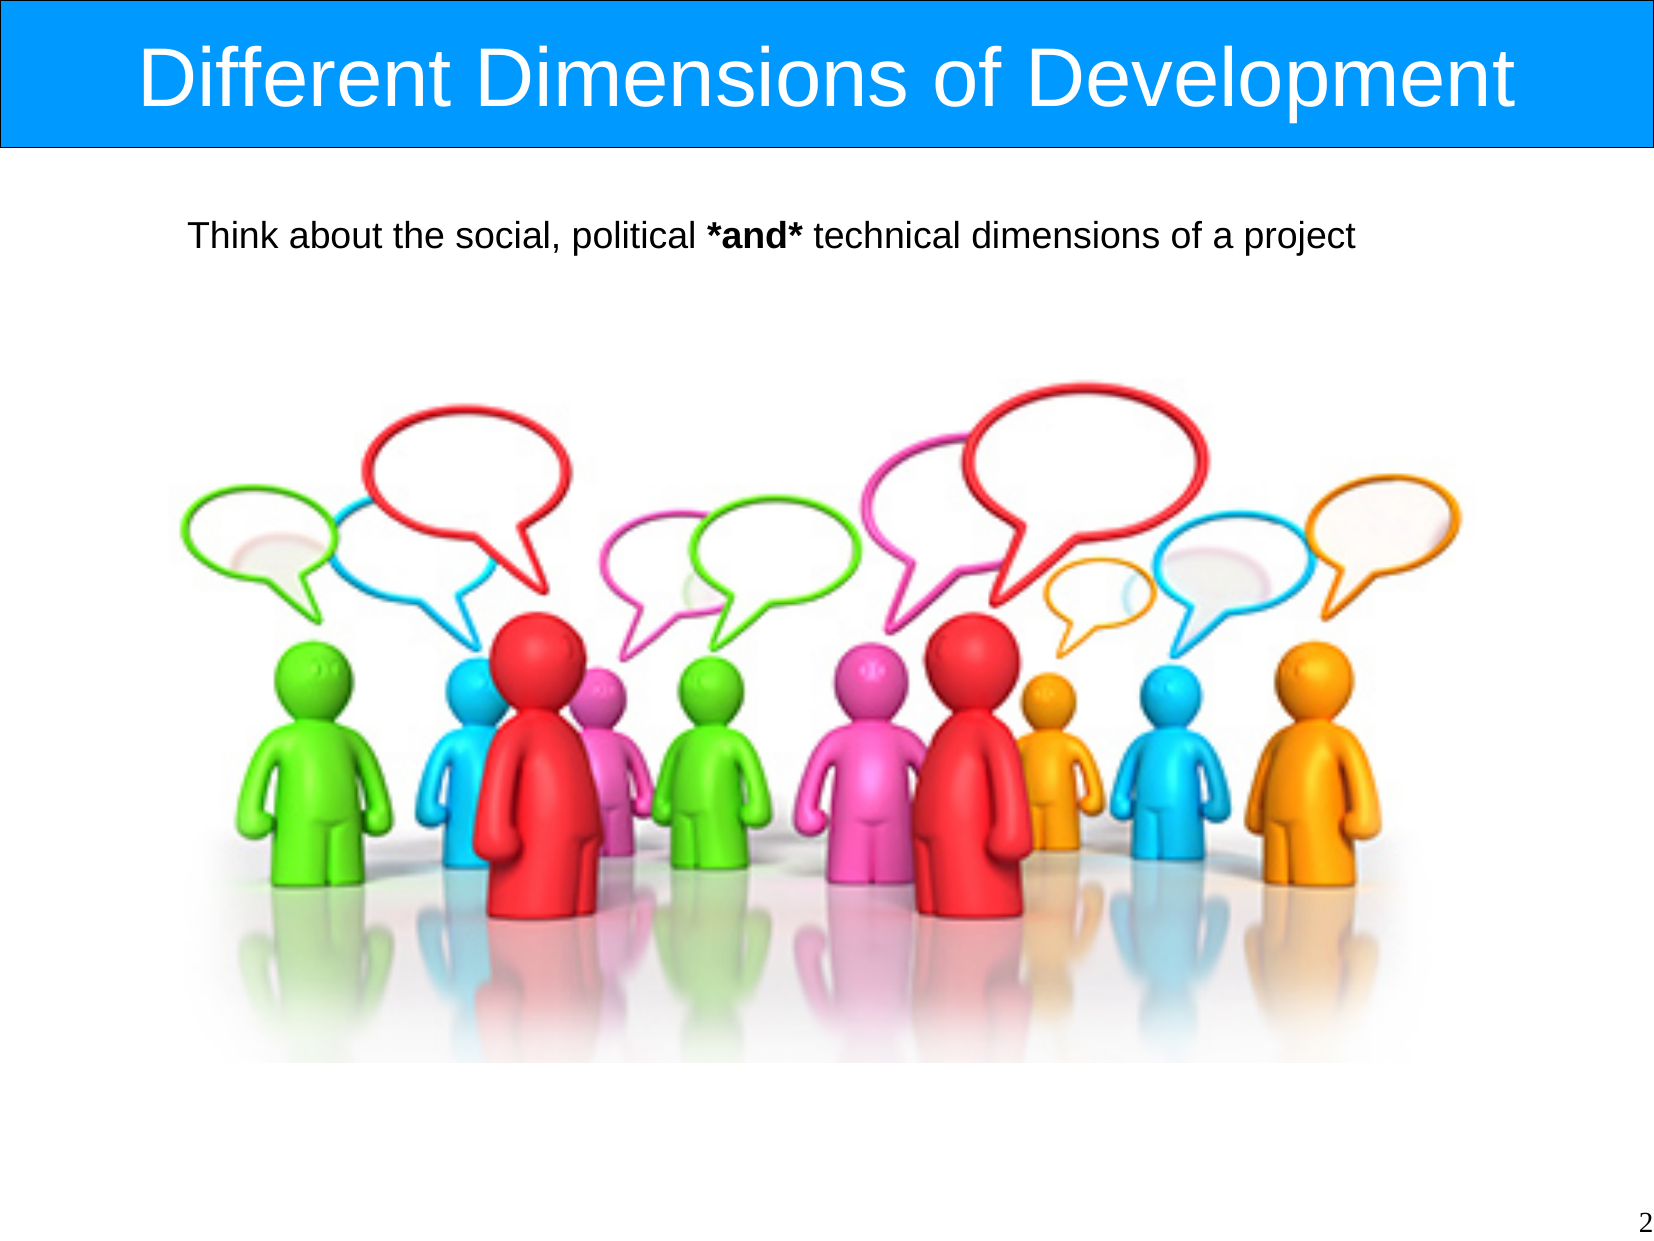

# Different Dimensions of Development
Think about the social, political *and* technical dimensions of a project
2